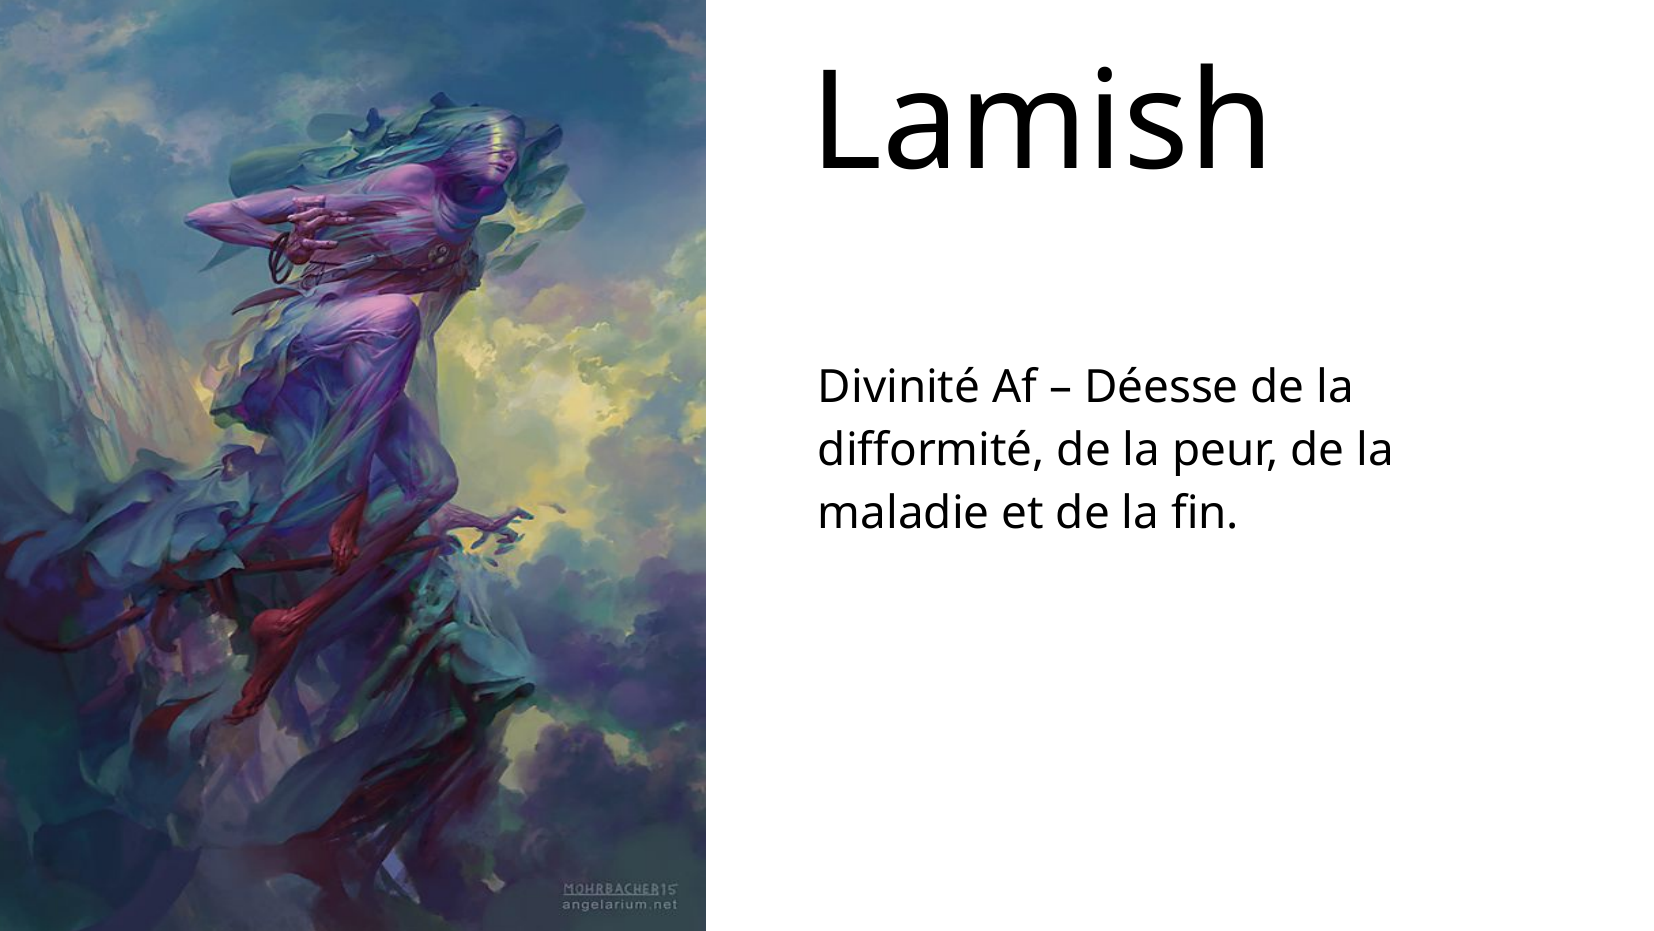

# Lamish
Divinité Af – Déesse de la difformité, de la peur, de la maladie et de la fin.